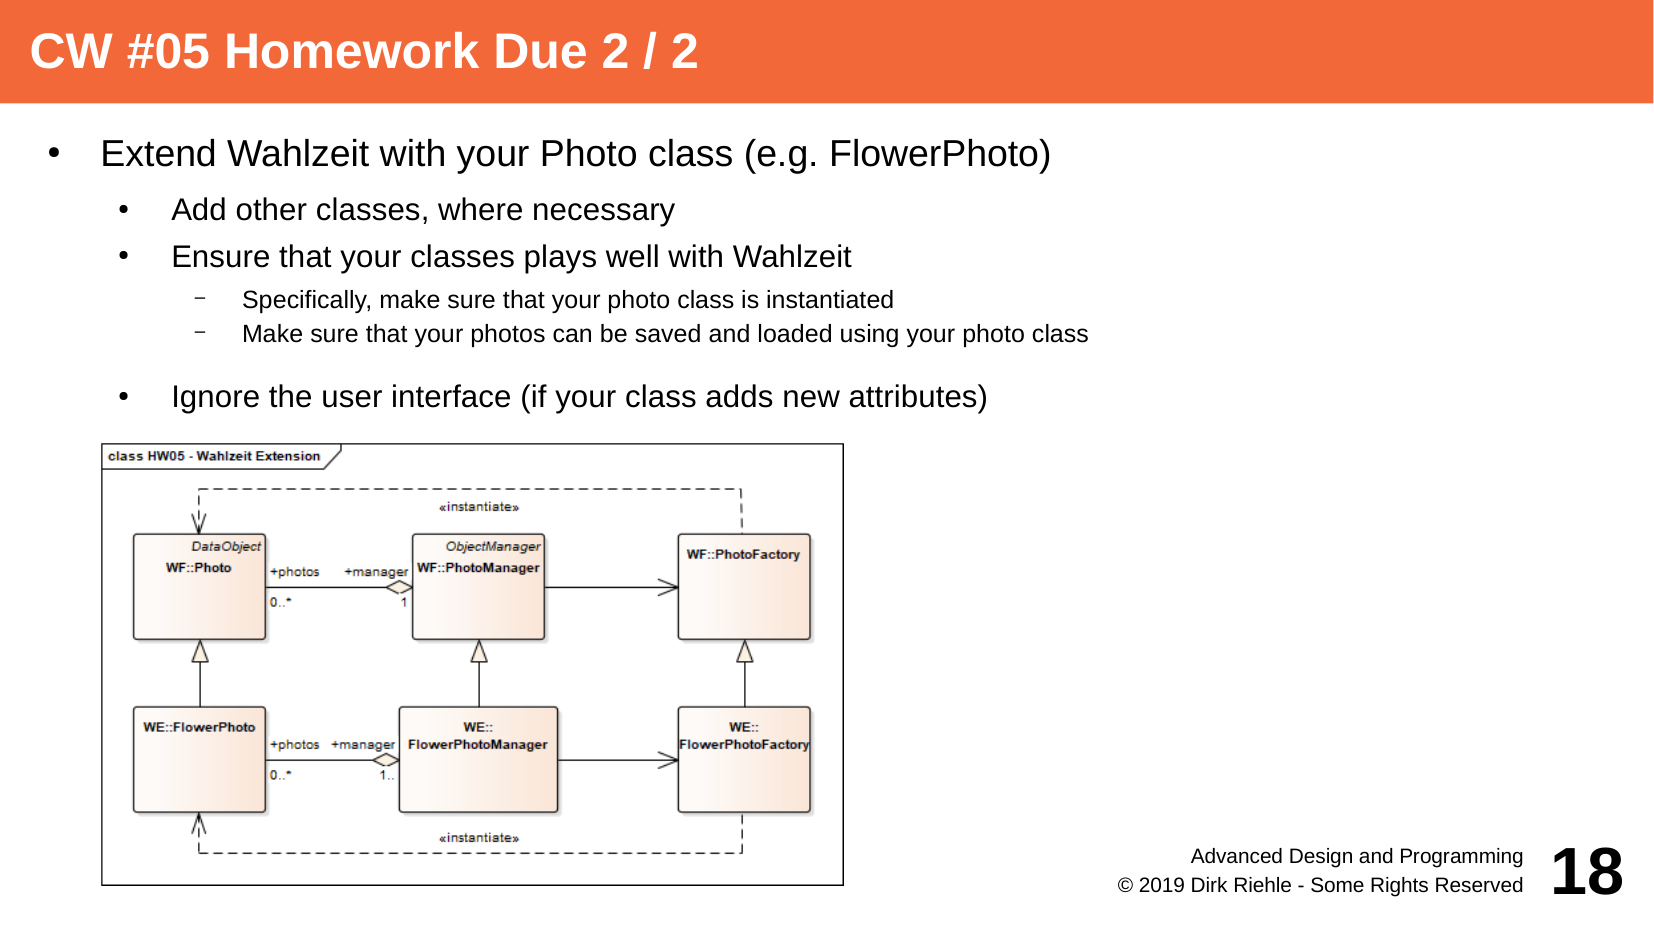

# CW #05 Homework Due 2 / 2
Extend Wahlzeit with your Photo class (e.g. FlowerPhoto)
Add other classes, where necessary
Ensure that your classes plays well with Wahlzeit
Specifically, make sure that your photo class is instantiated
Make sure that your photos can be saved and loaded using your photo class
Ignore the user interface (if your class adds new attributes)
Advanced Design and Programming
18
© 2019 Dirk Riehle - Some Rights Reserved